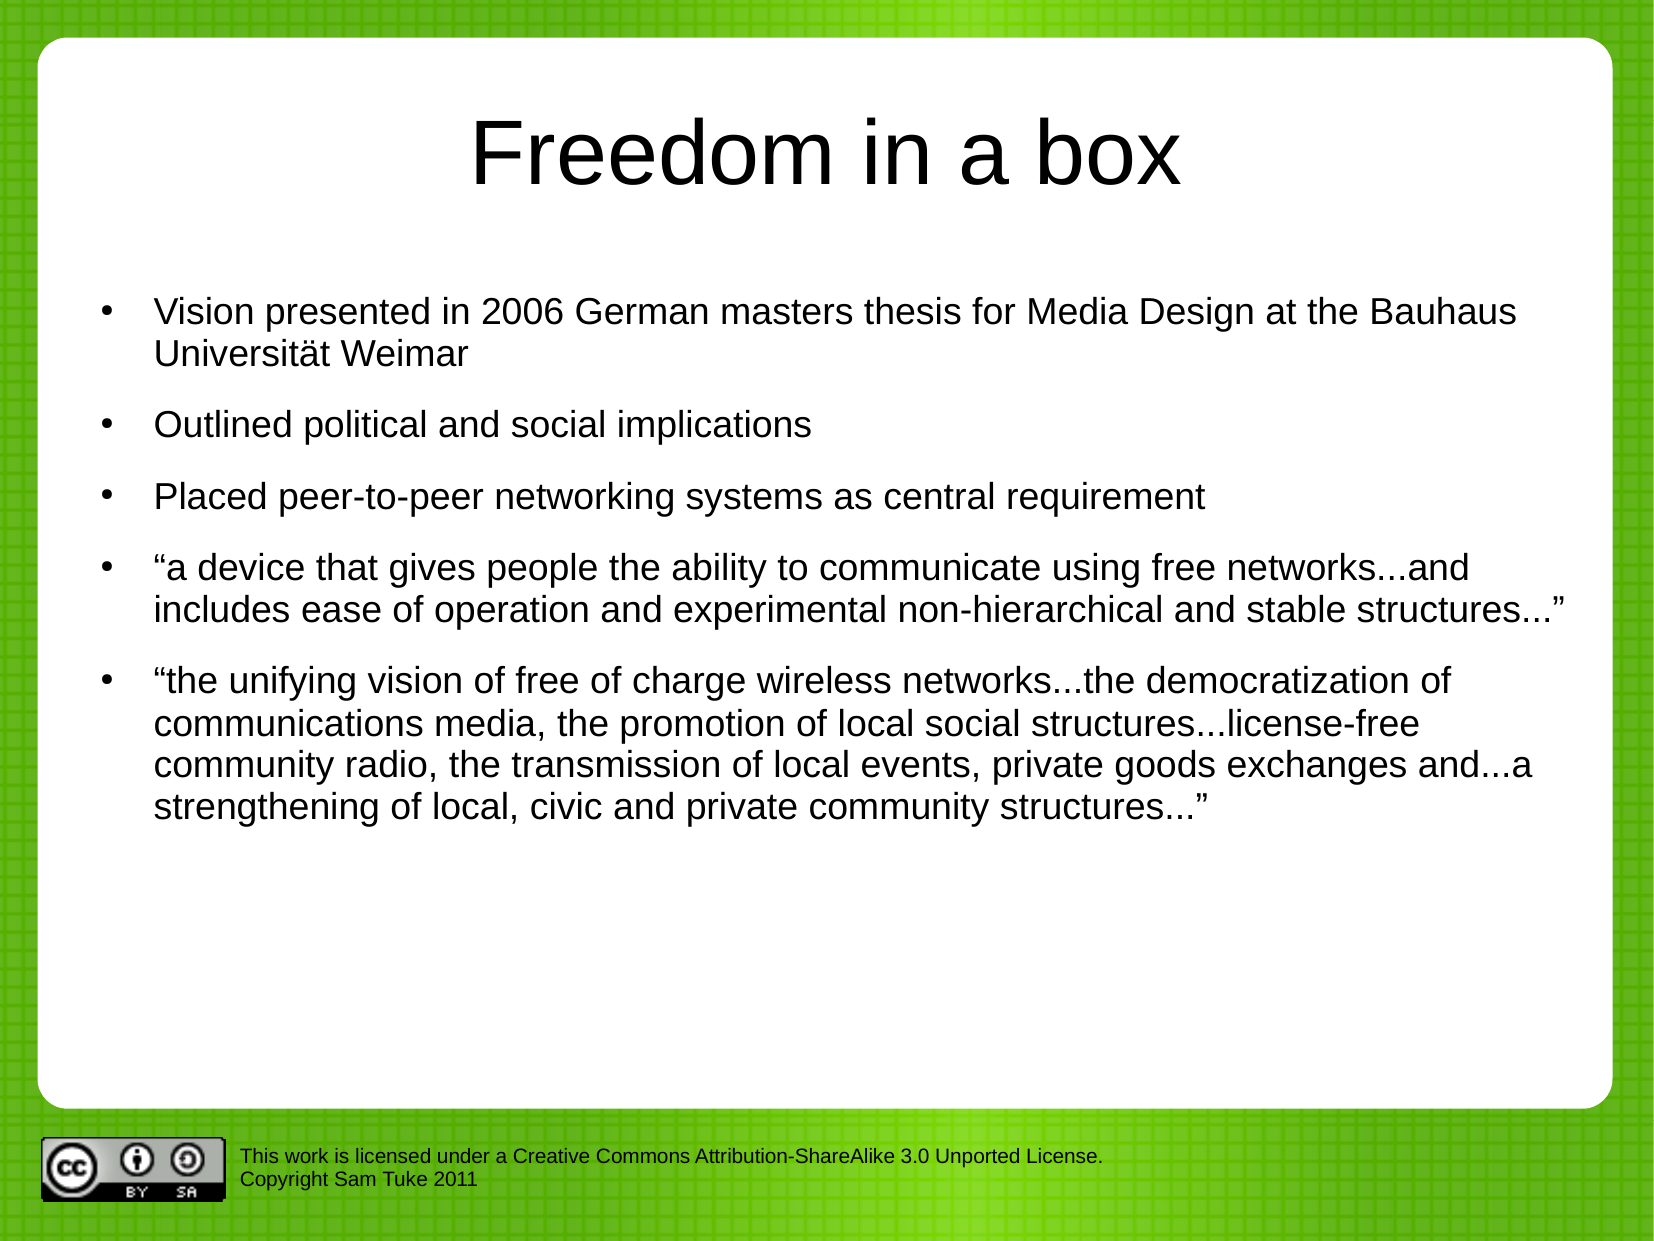

# Freedom in a box
Vision presented in 2006 German masters thesis for Media Design at the Bauhaus Universität Weimar
Outlined political and social implications
Placed peer-to-peer networking systems as central requirement
“a device that gives people the ability to communicate using free networks...and includes ease of operation and experimental non-hierarchical and stable structures...”
“the unifying vision of free of charge wireless networks...the democratization of communications media, the promotion of local social structures...license-free community radio, the transmission of local events, private goods exchanges and...a strengthening of local, civic and private community structures...”